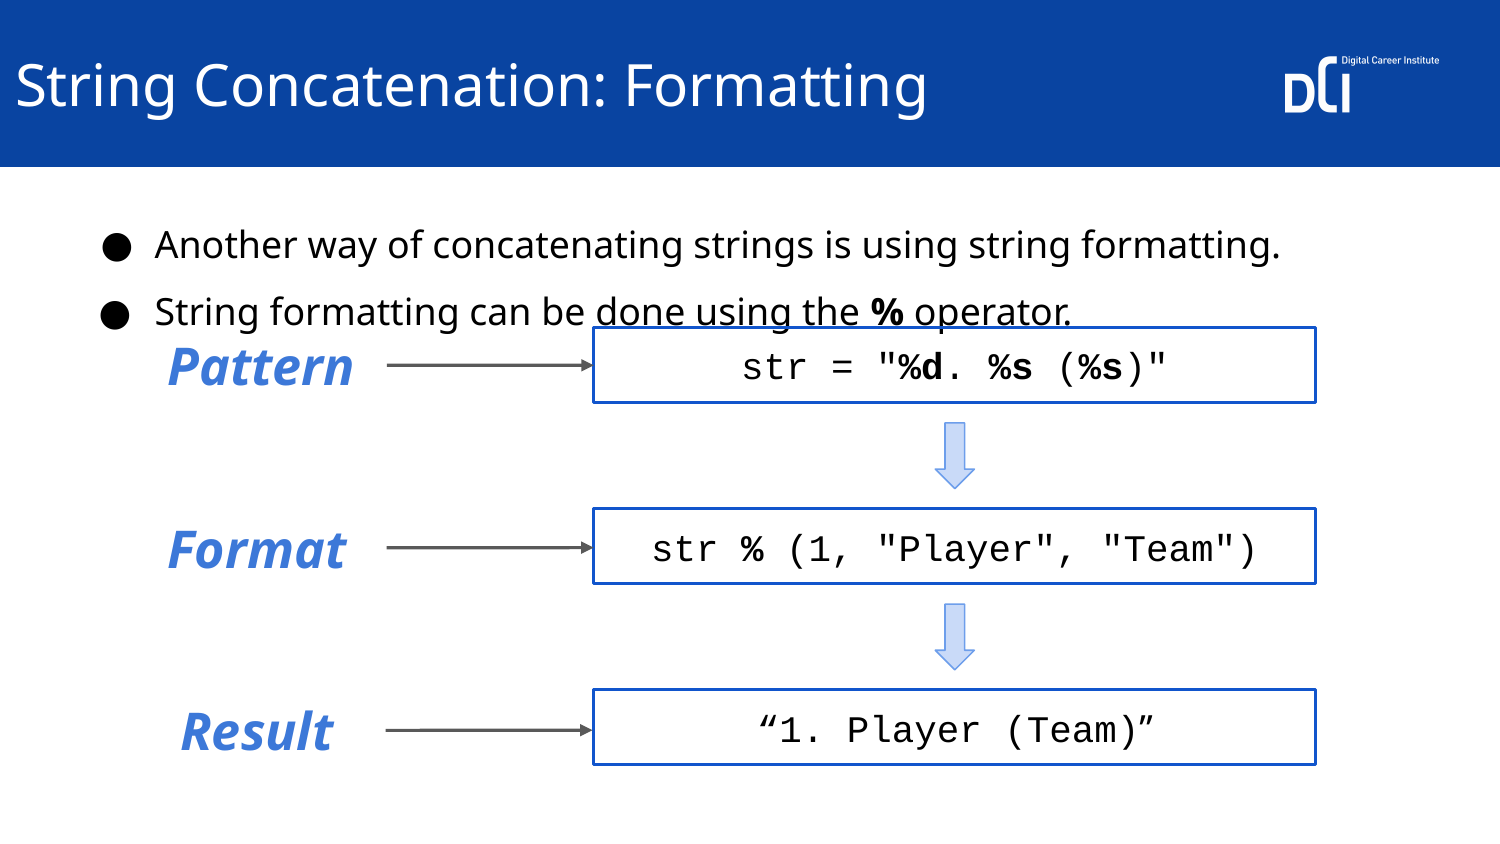

# String Concatenation: Formatting
Another way of concatenating strings is using string formatting.
String formatting can be done using the % operator.
Pattern
str = "%d. %s (%s)"
Format
str % (1, "Player", "Team")
Result
“1. Player (Team)”